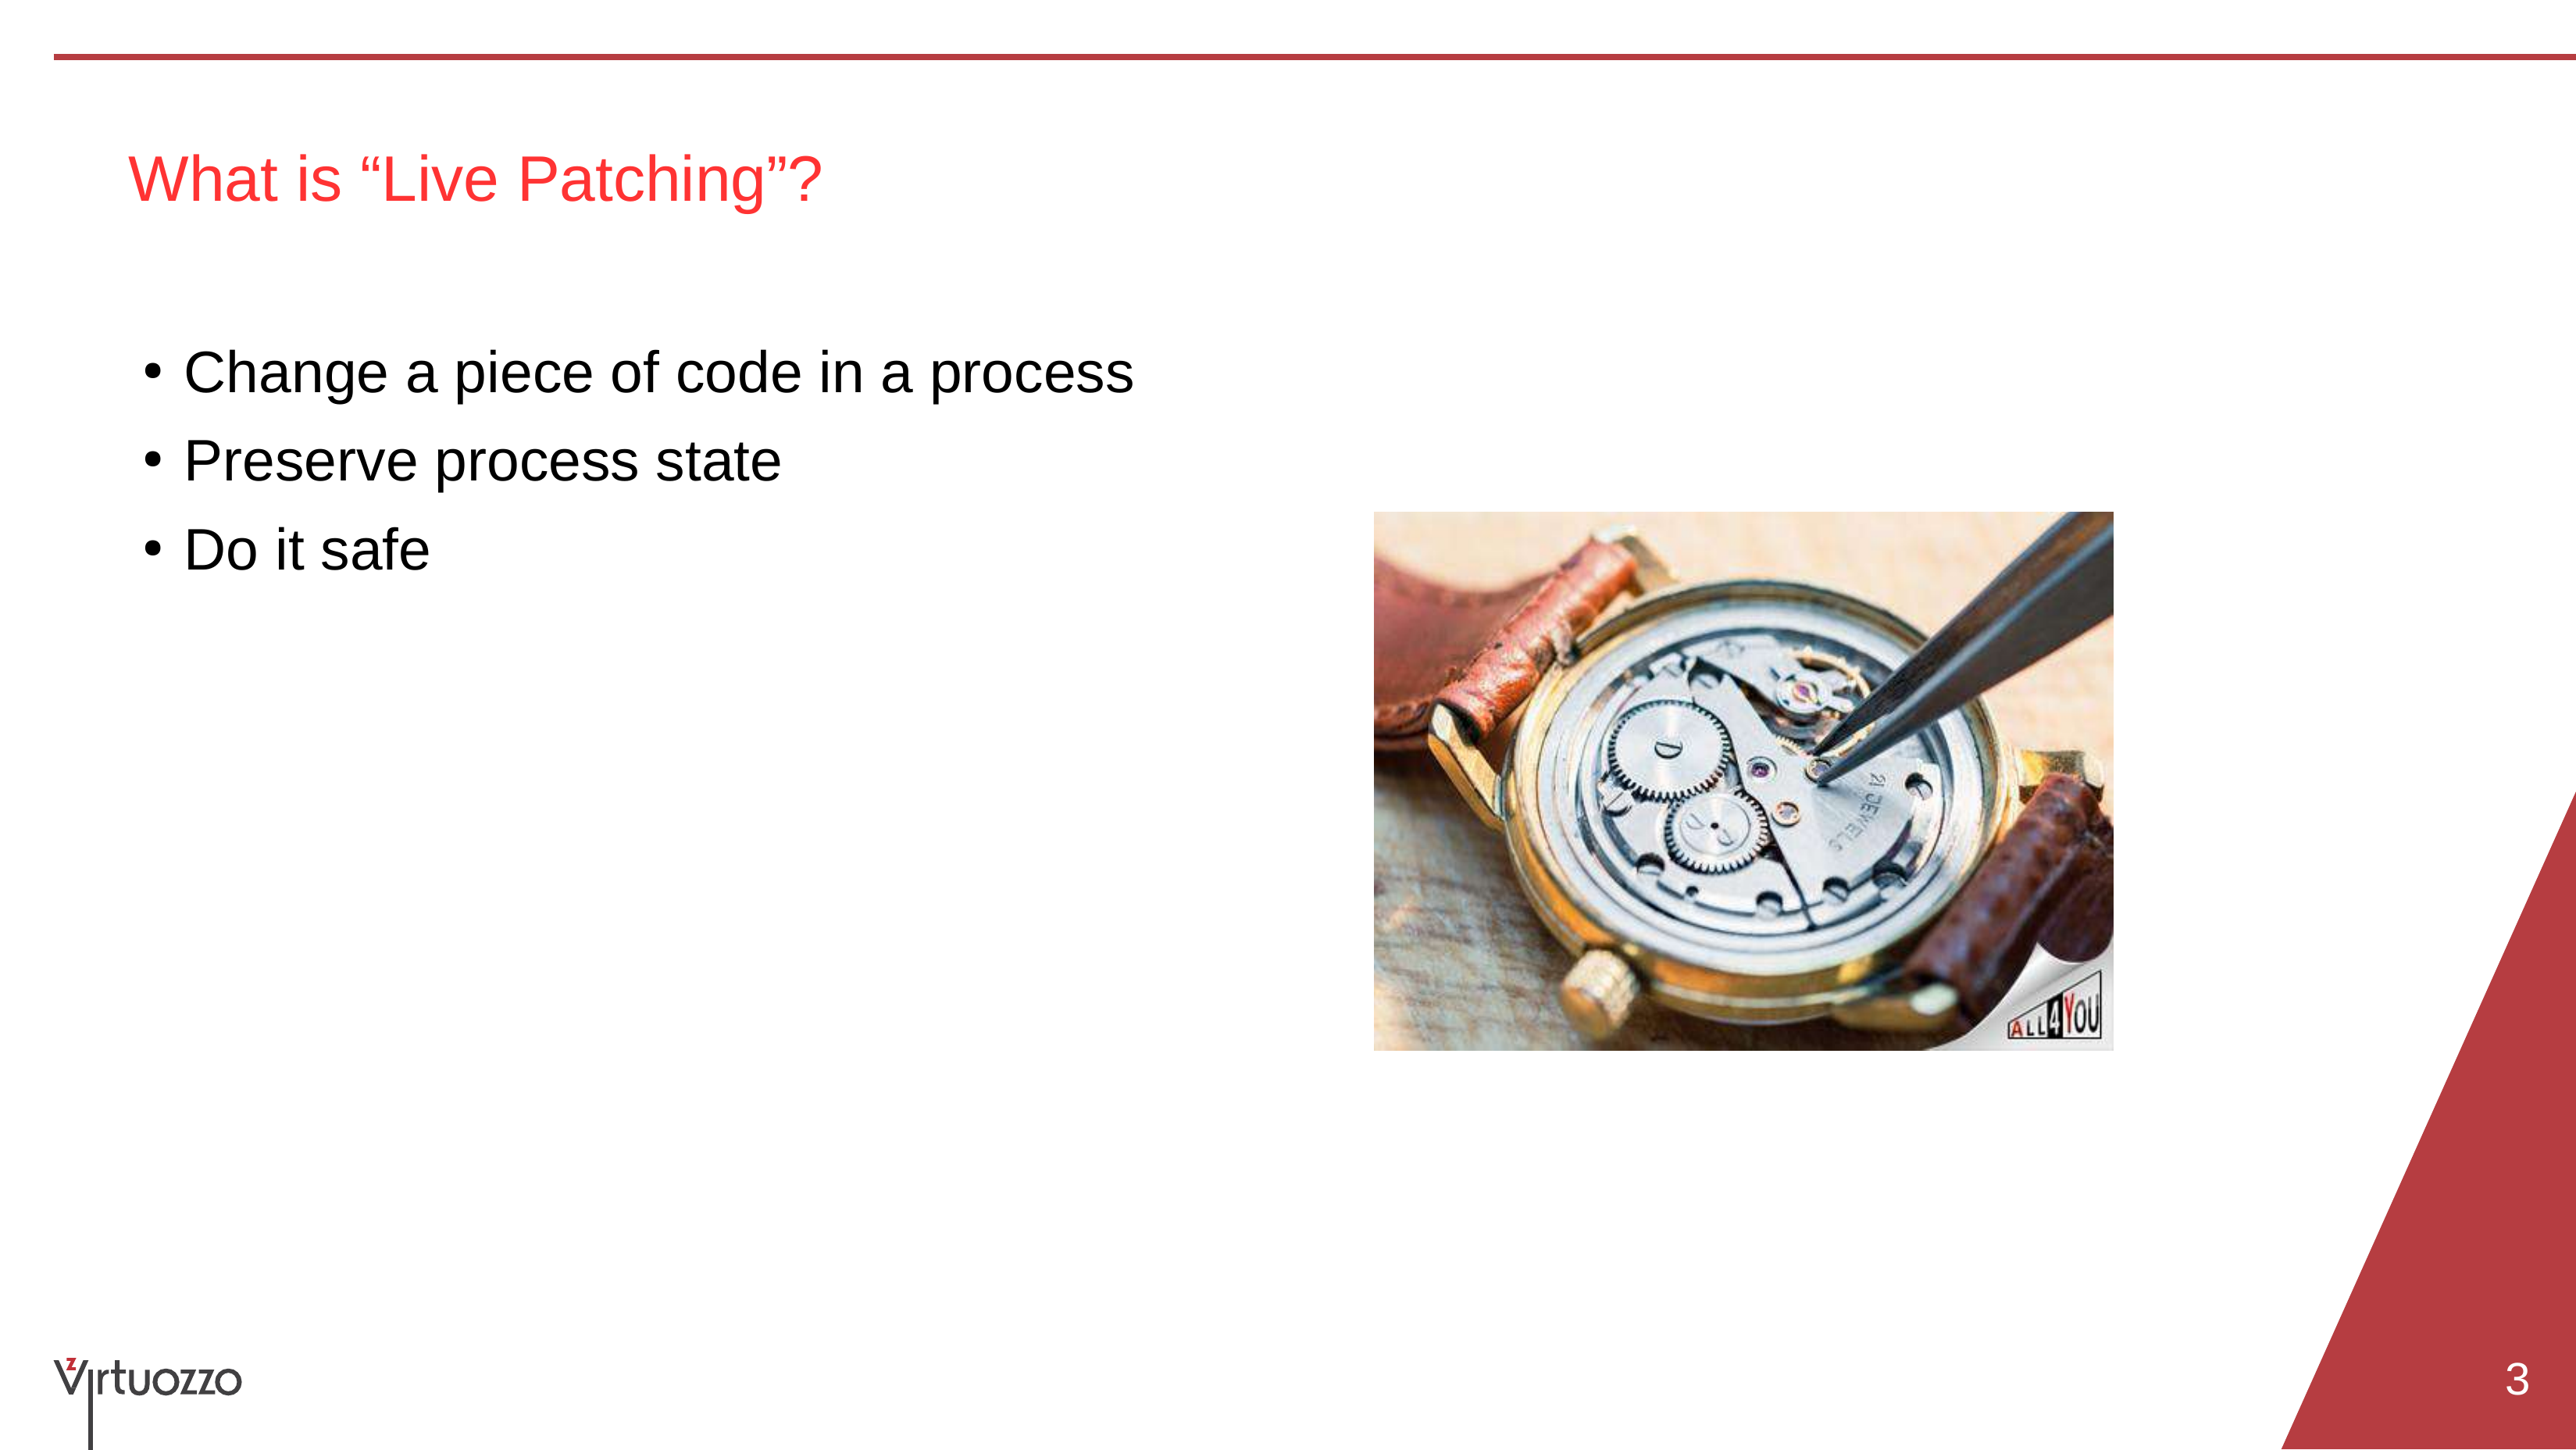

# What is “Live Patching”?
Change a piece of code in a process
Preserve process state
Do it safe